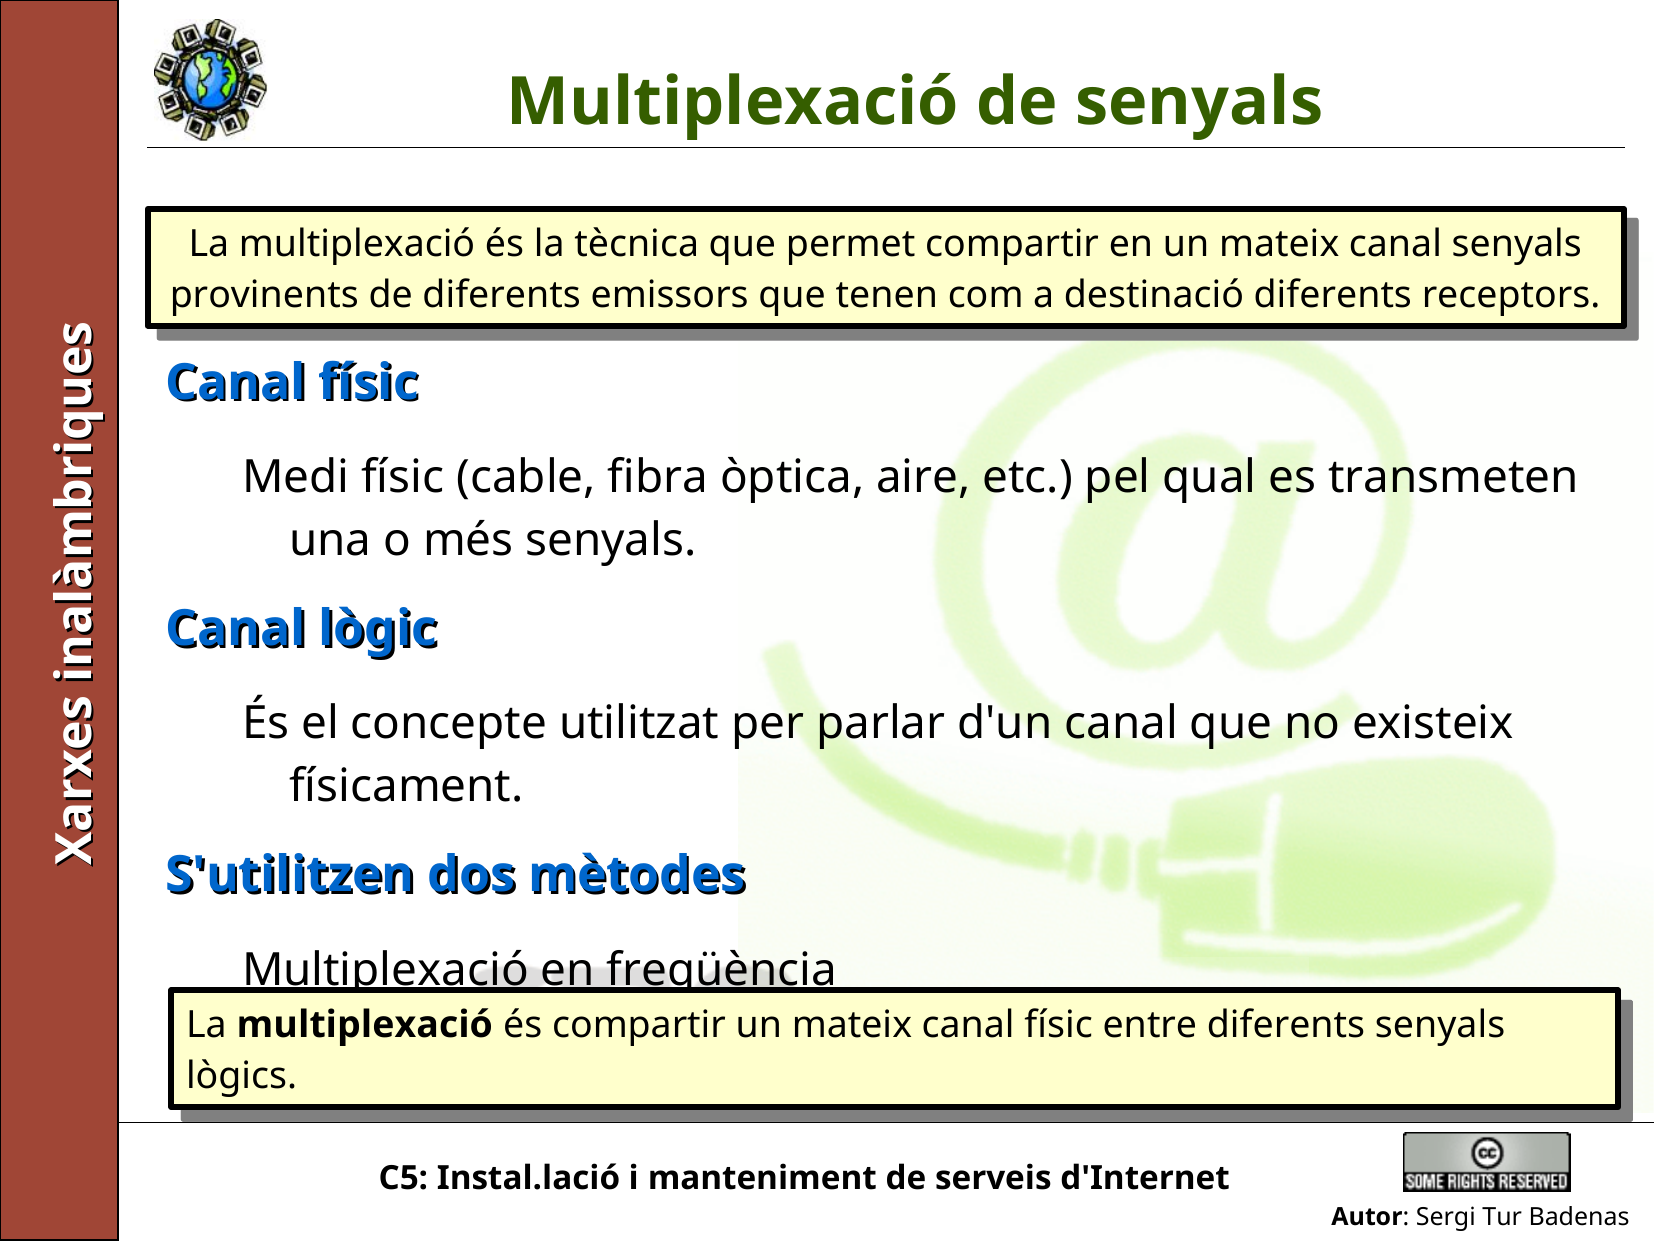

# Multiplexació de senyals
La multiplexació és la tècnica que permet compartir en un mateix canal senyals provinents de diferents emissors que tenen com a destinació diferents receptors.
Canal físic
Medi físic (cable, fibra òptica, aire, etc.) pel qual es transmeten una o més senyals.
Canal lògic
És el concepte utilitzat per parlar d'un canal que no existeix físicament.
S'utilitzen dos mètodes
Multiplexació en freqüència
Multiplexació en temps
La multiplexació és compartir un mateix canal físic entre diferents senyals lògics.